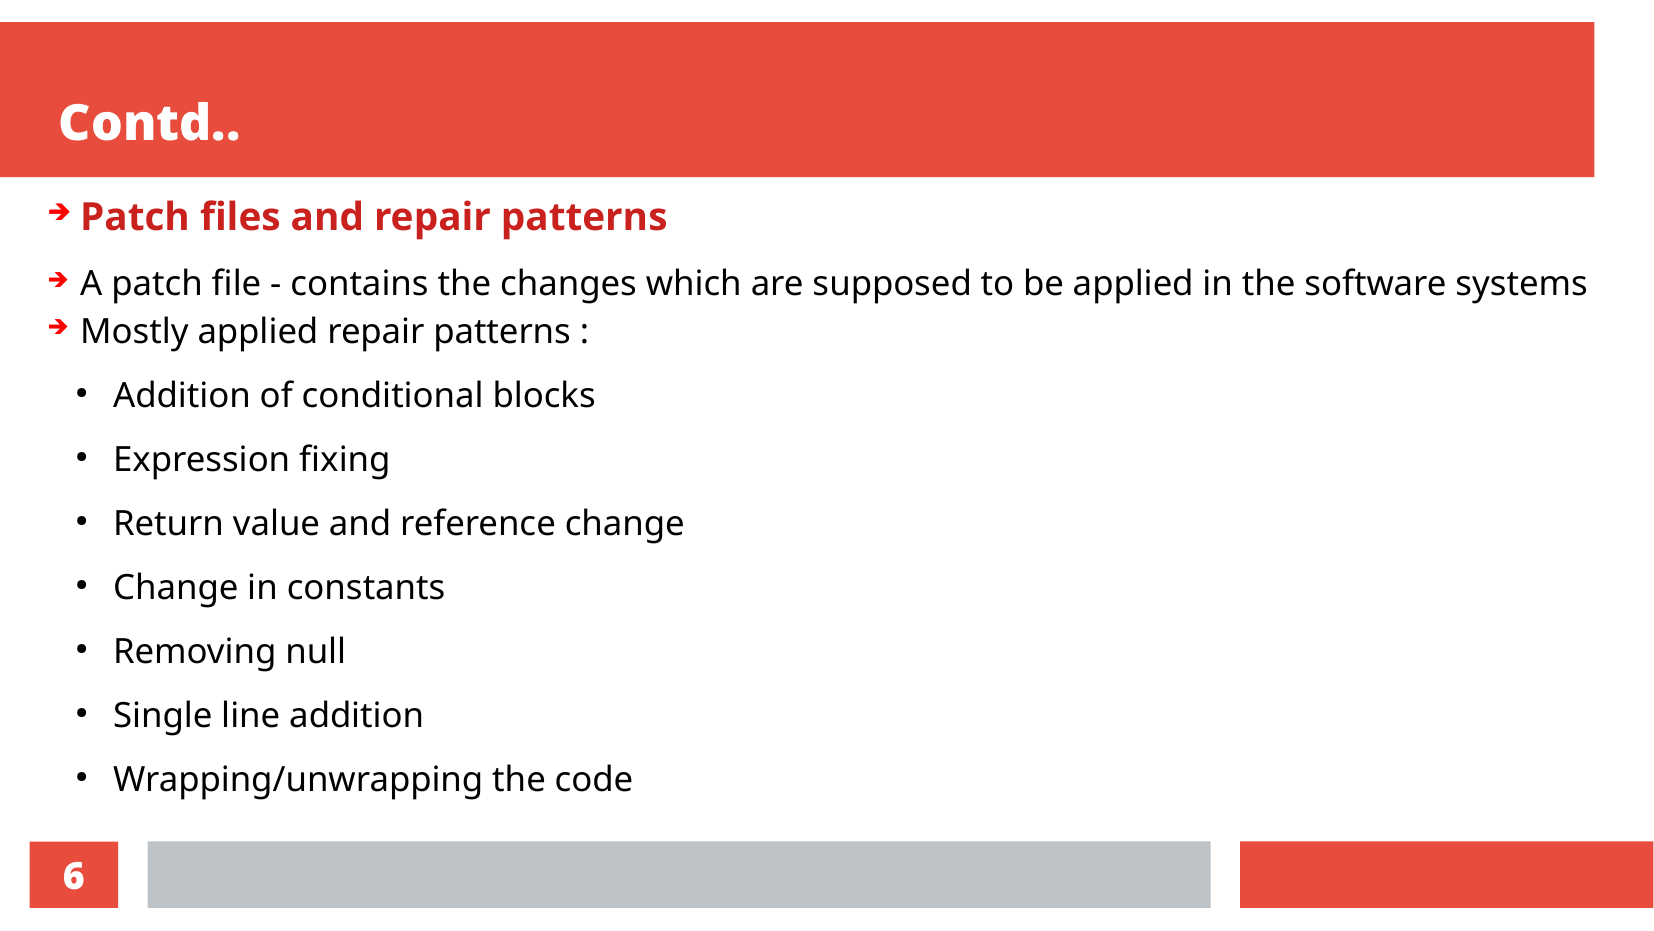

# Contd..
Patch files and repair patterns
A patch file - contains the changes which are supposed to be applied in the software systems
Mostly applied repair patterns :
Addition of conditional blocks
Expression fixing
Return value and reference change
Change in constants
Removing null
Single line addition
Wrapping/unwrapping the code
6